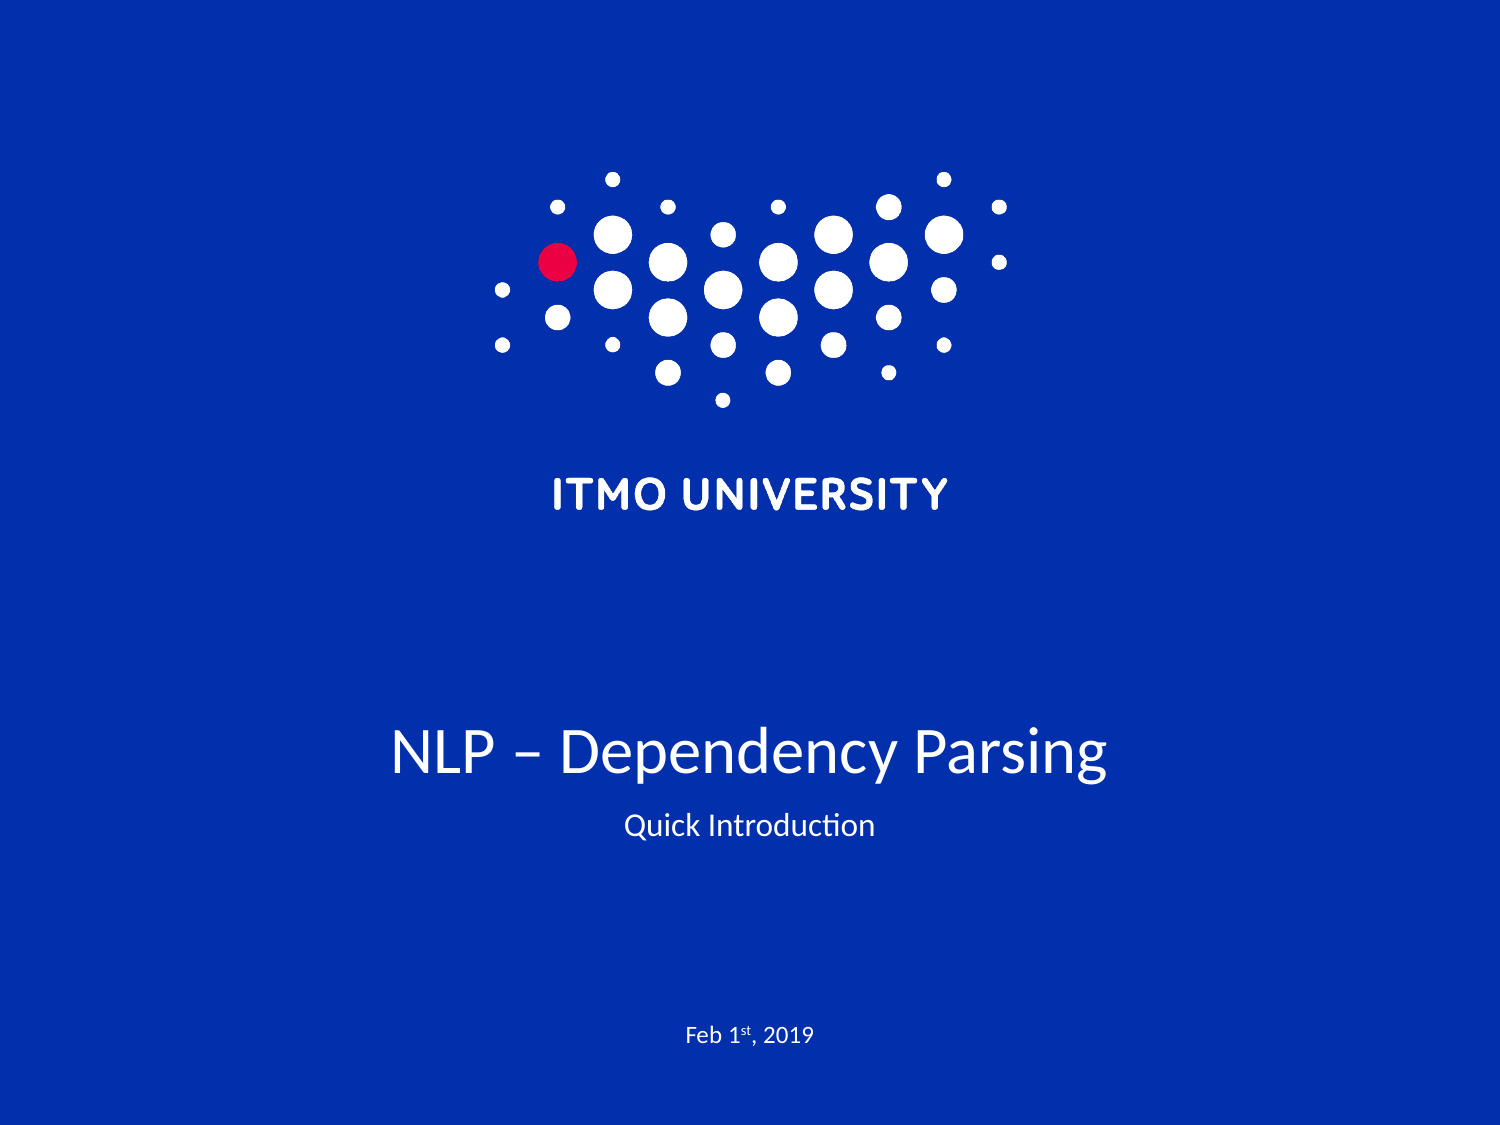

NLP – Dependency Parsing
Quick Introduction
Feb 1st, 2019